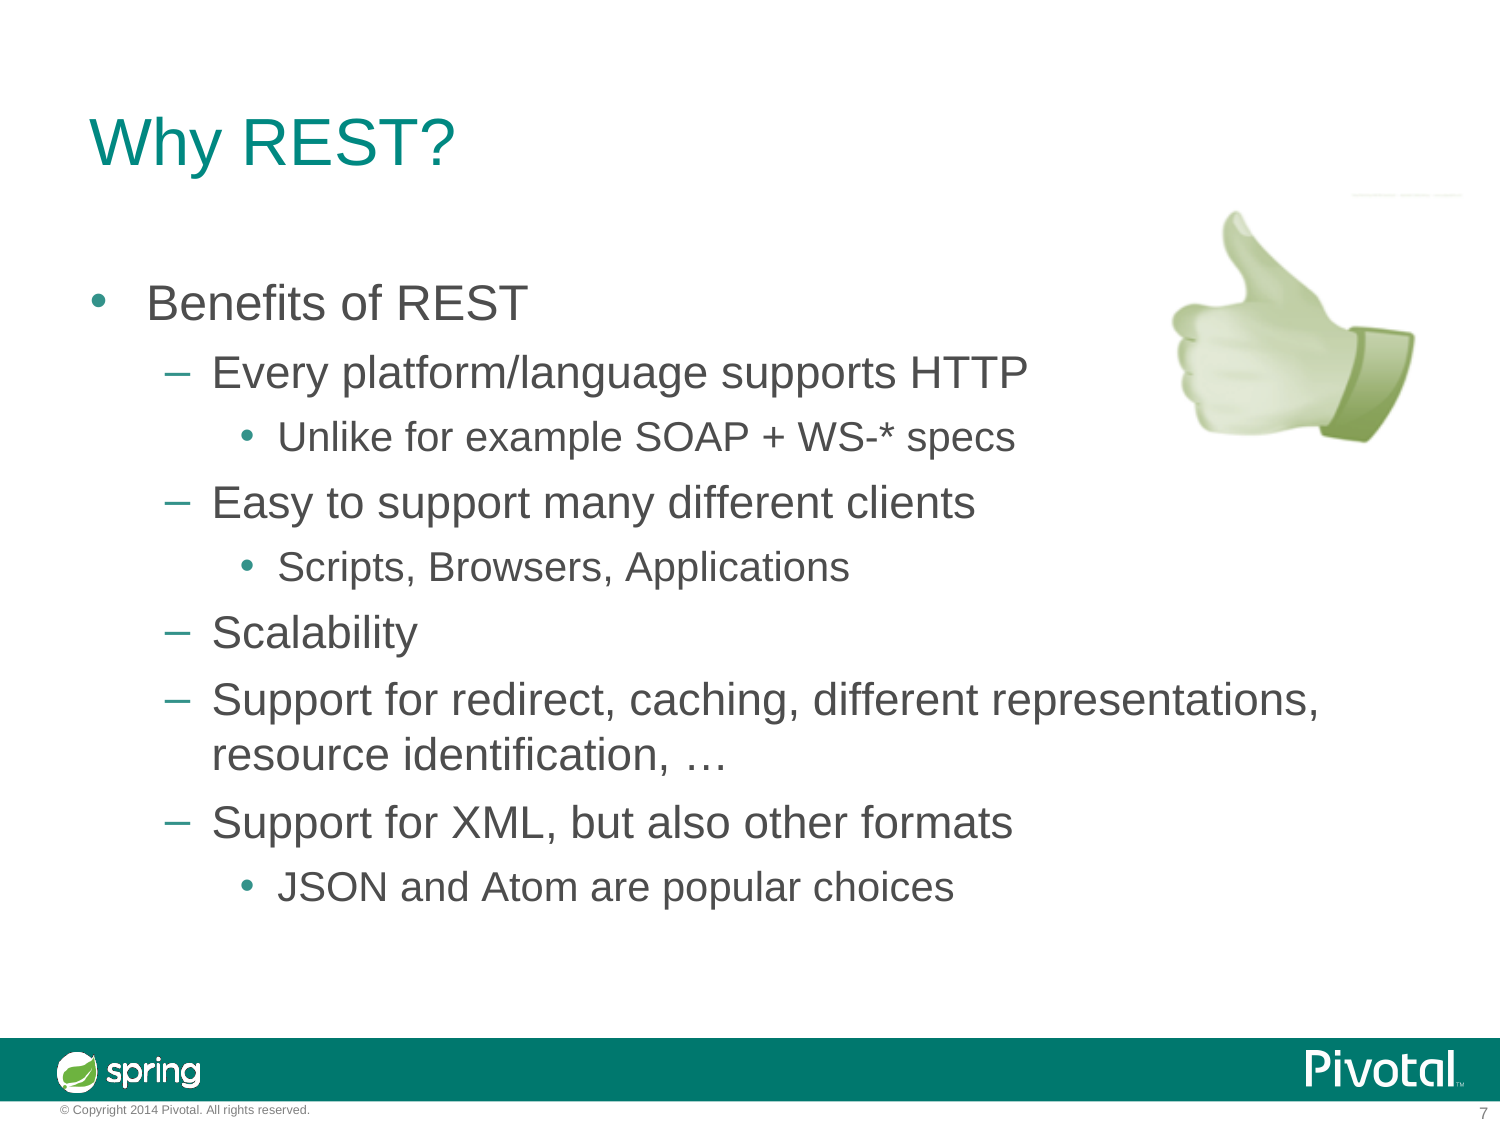

# Why REST?
Benefits of REST
Every platform/language supports HTTP
Unlike for example SOAP + WS-* specs
Easy to support many different clients
Scripts, Browsers, Applications
Scalability
Support for redirect, caching, different representations, resource identification, …
Support for XML, but also other formats
JSON and Atom are popular choices